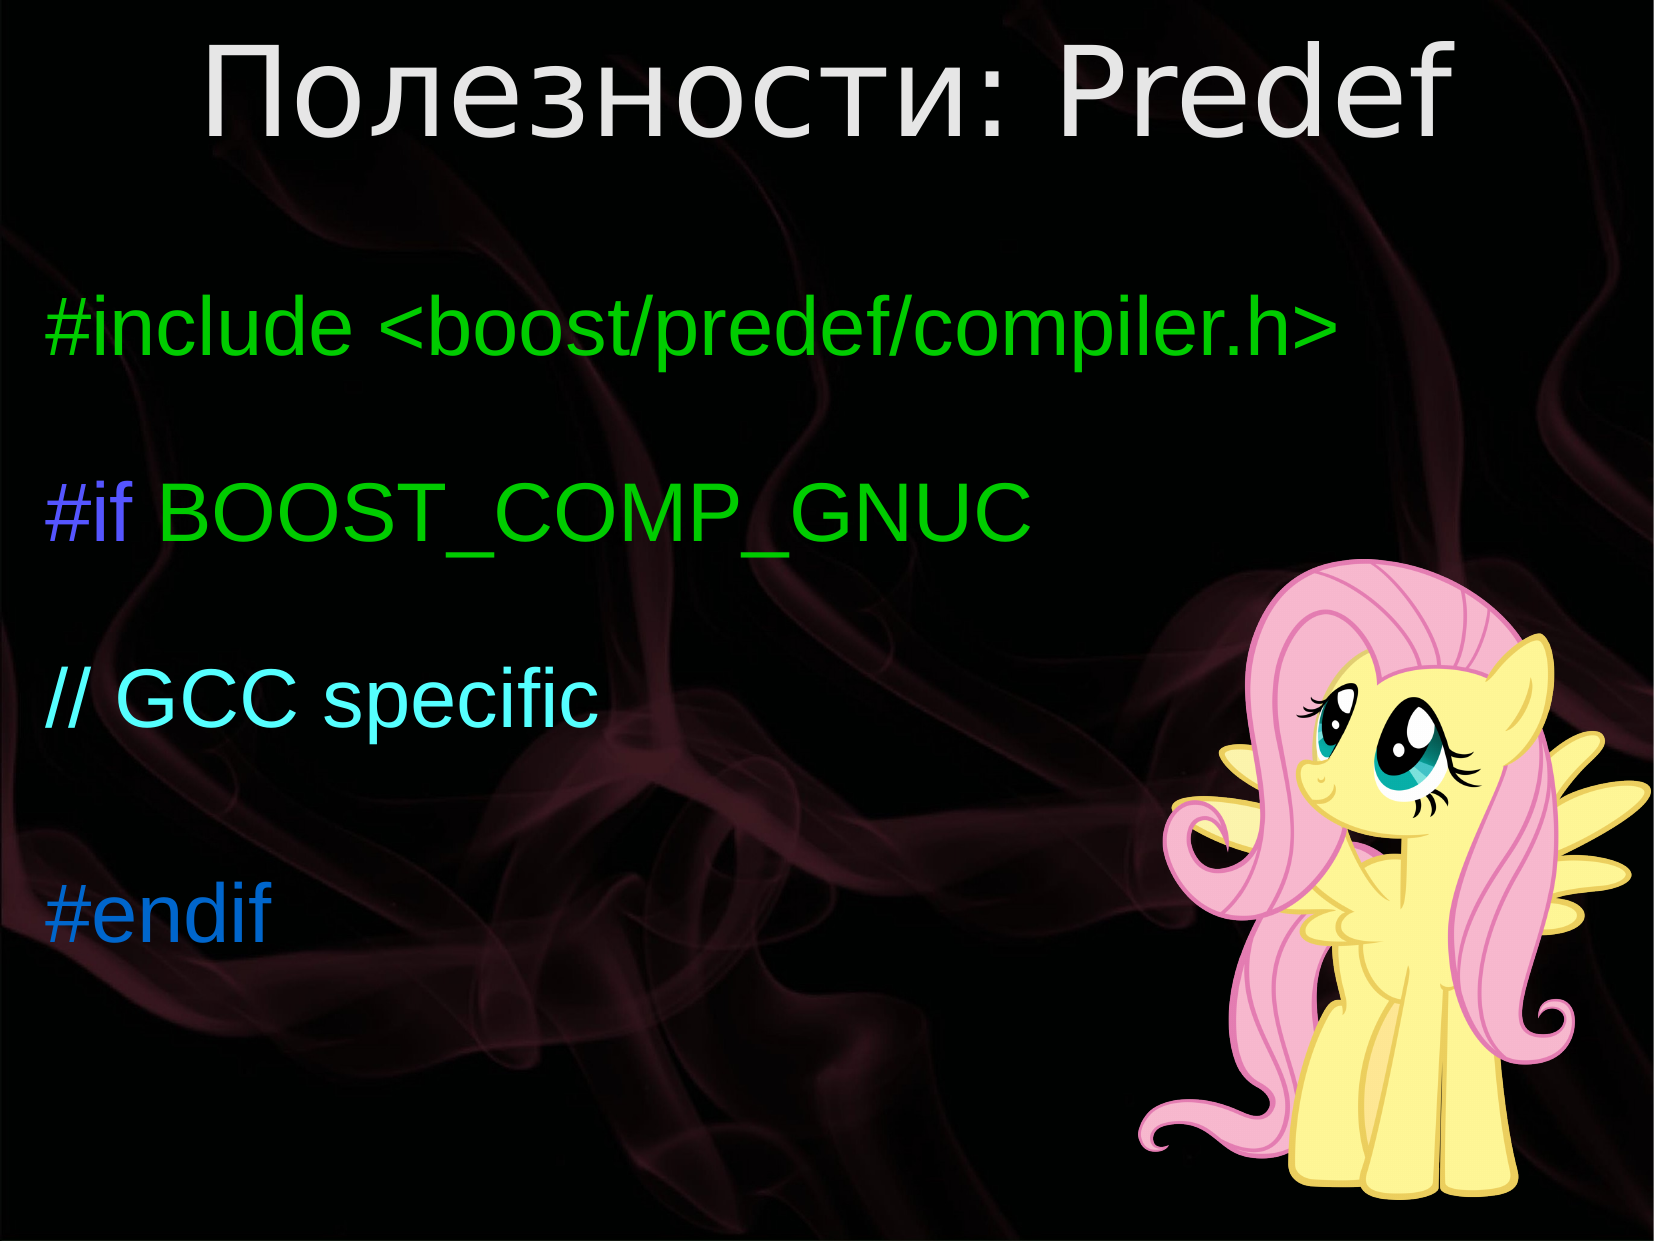

# Полезности: Predef
#include <boost/predef/compiler.h>
#if BOOST_COMP_GNUC
// GCC specific
#endif